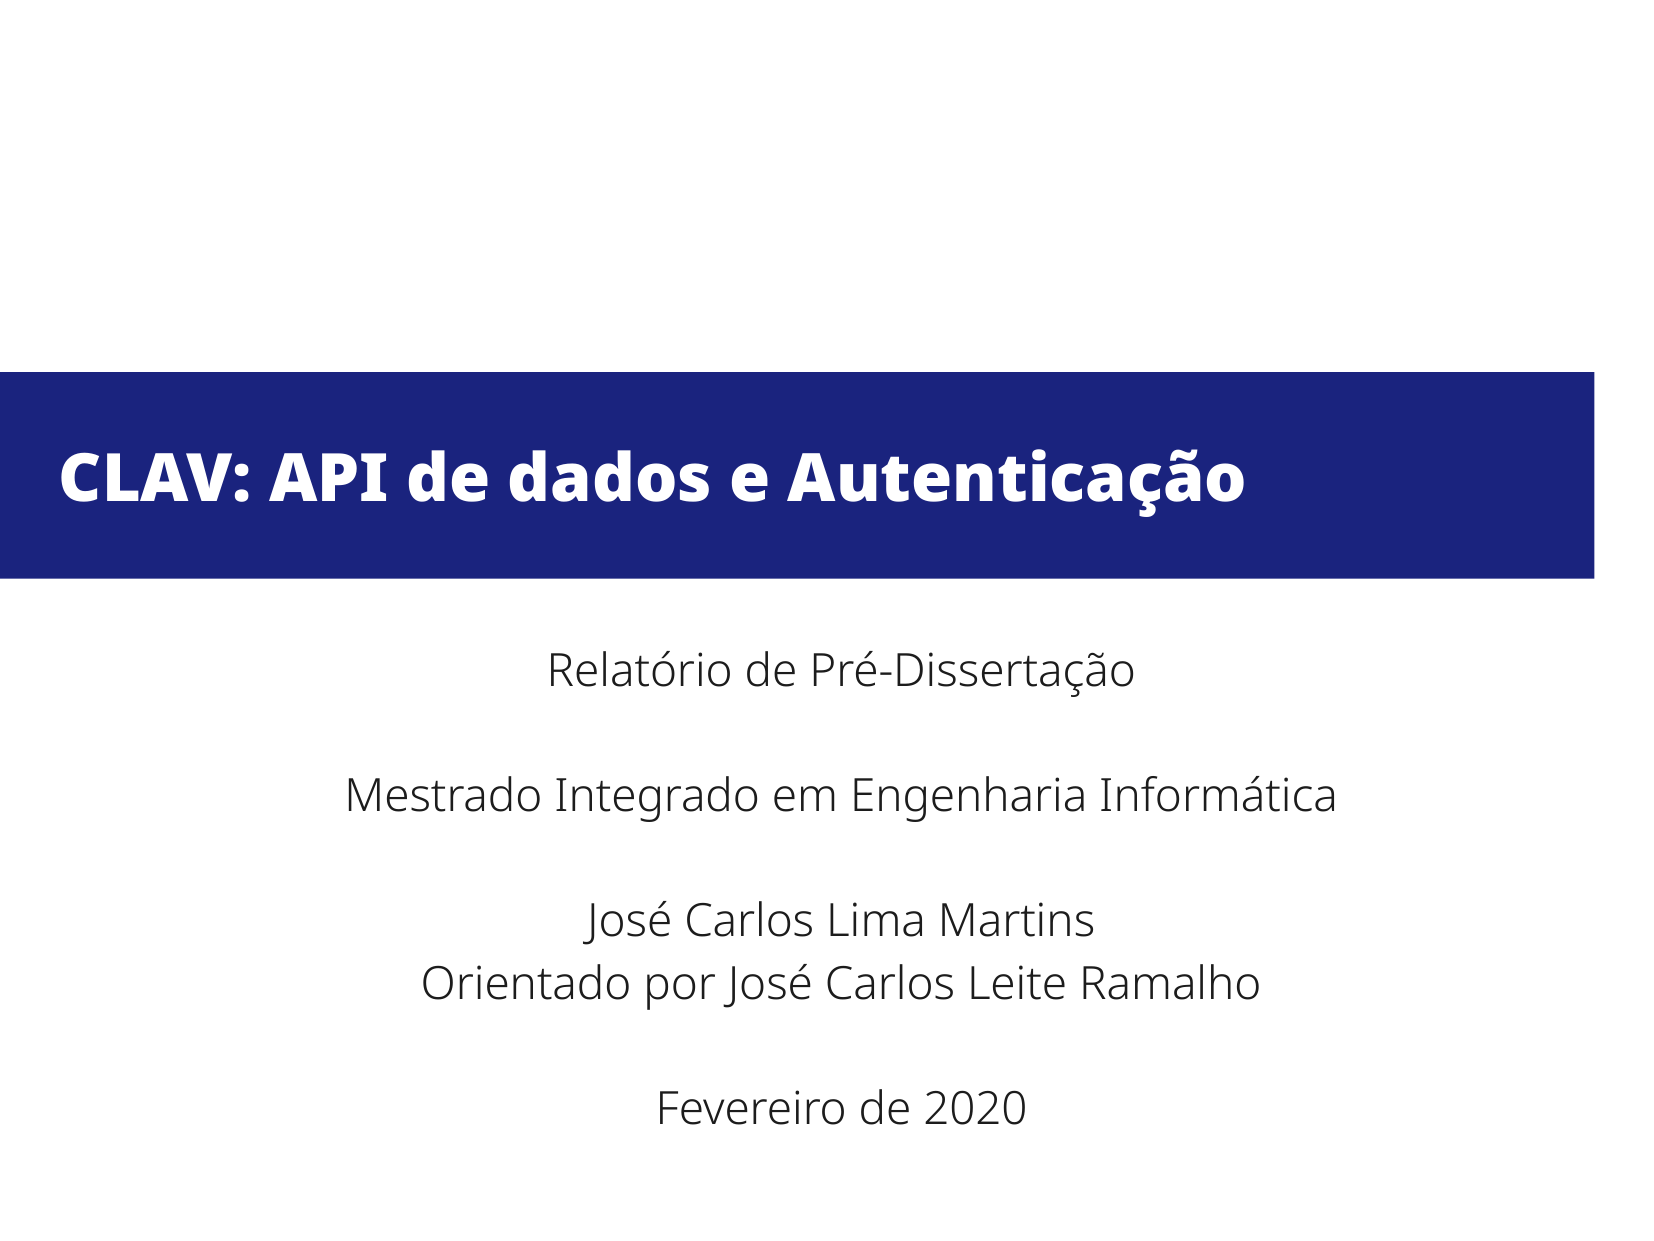

# CLAV: API de dados e Autenticação
Relatório de Pré-Dissertação
Mestrado Integrado em Engenharia Informática
José Carlos Lima Martins
Orientado por José Carlos Leite Ramalho
Fevereiro de 2020